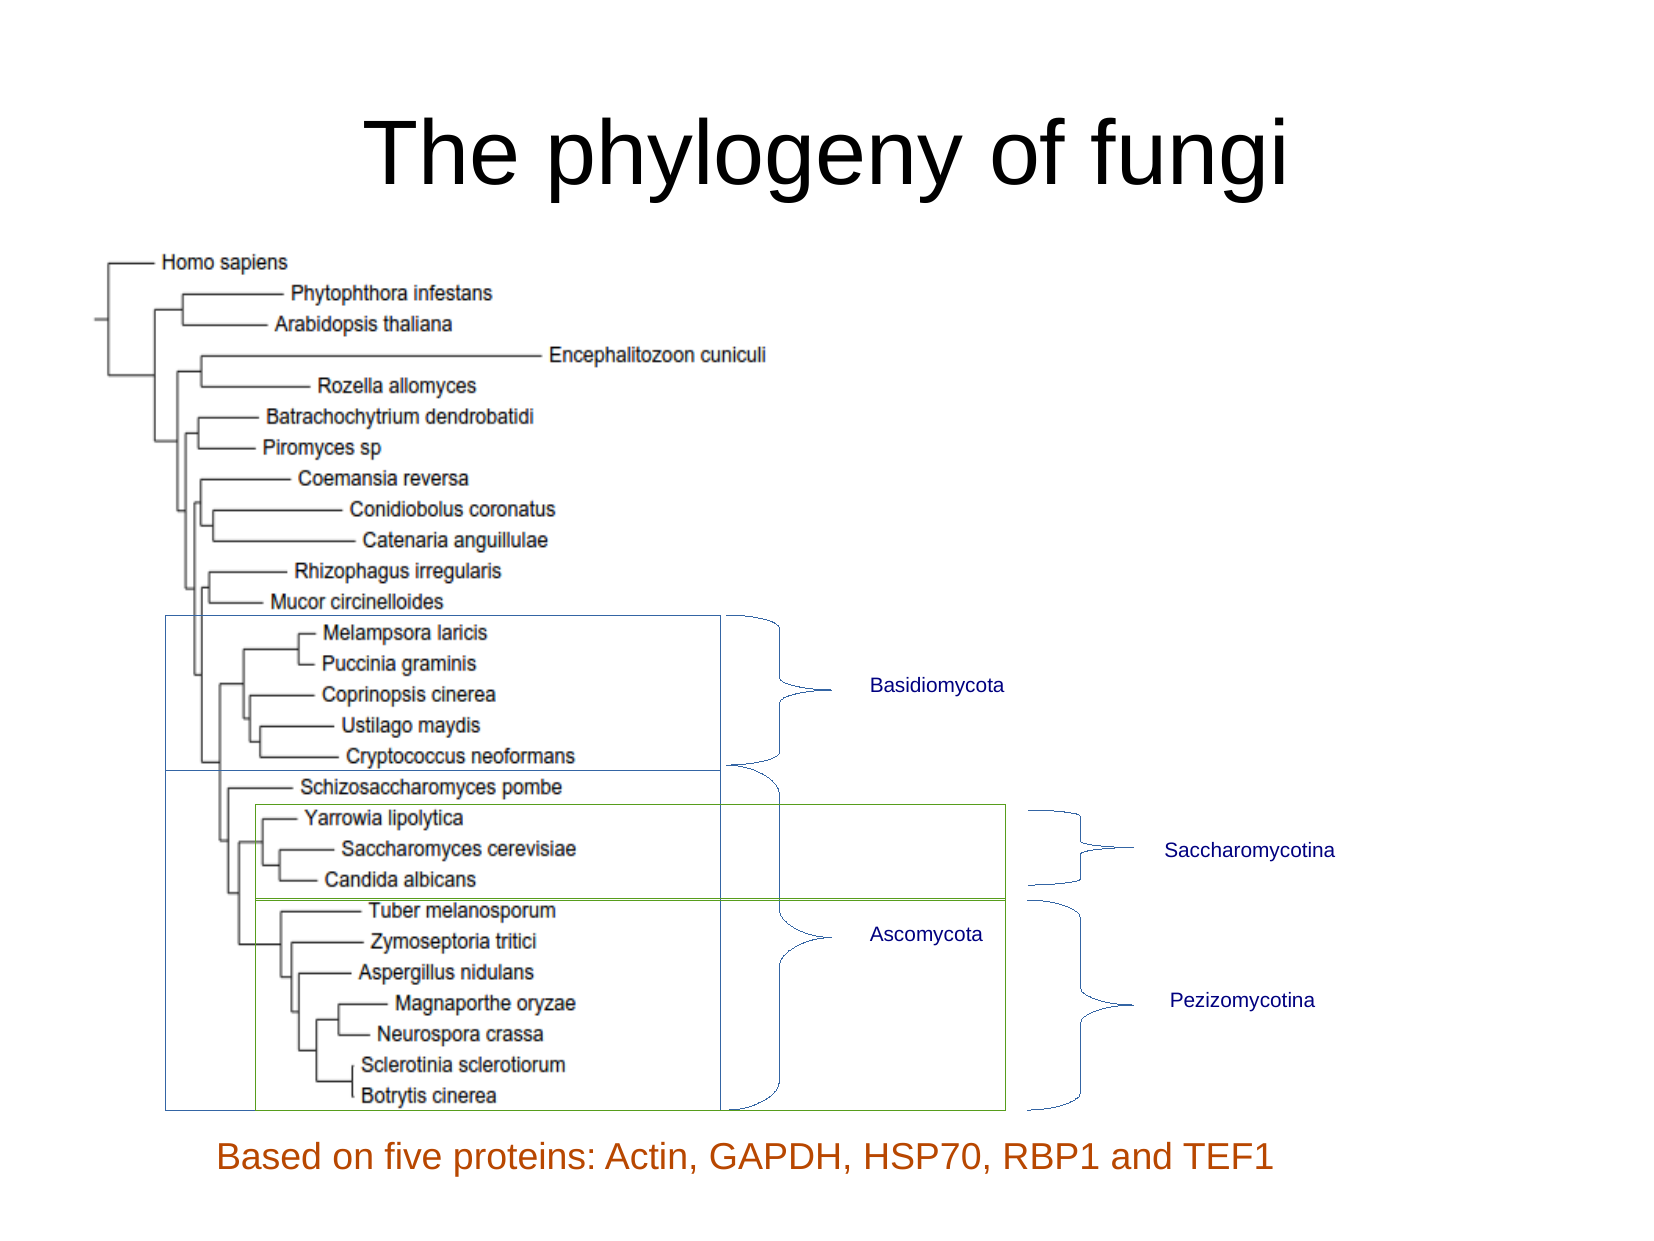

# The phylogeny of fungi
Basidiomycota
Saccharomycotina
Ascomycota
Pezizomycotina
Based on five proteins: Actin, GAPDH, HSP70, RBP1 and TEF1